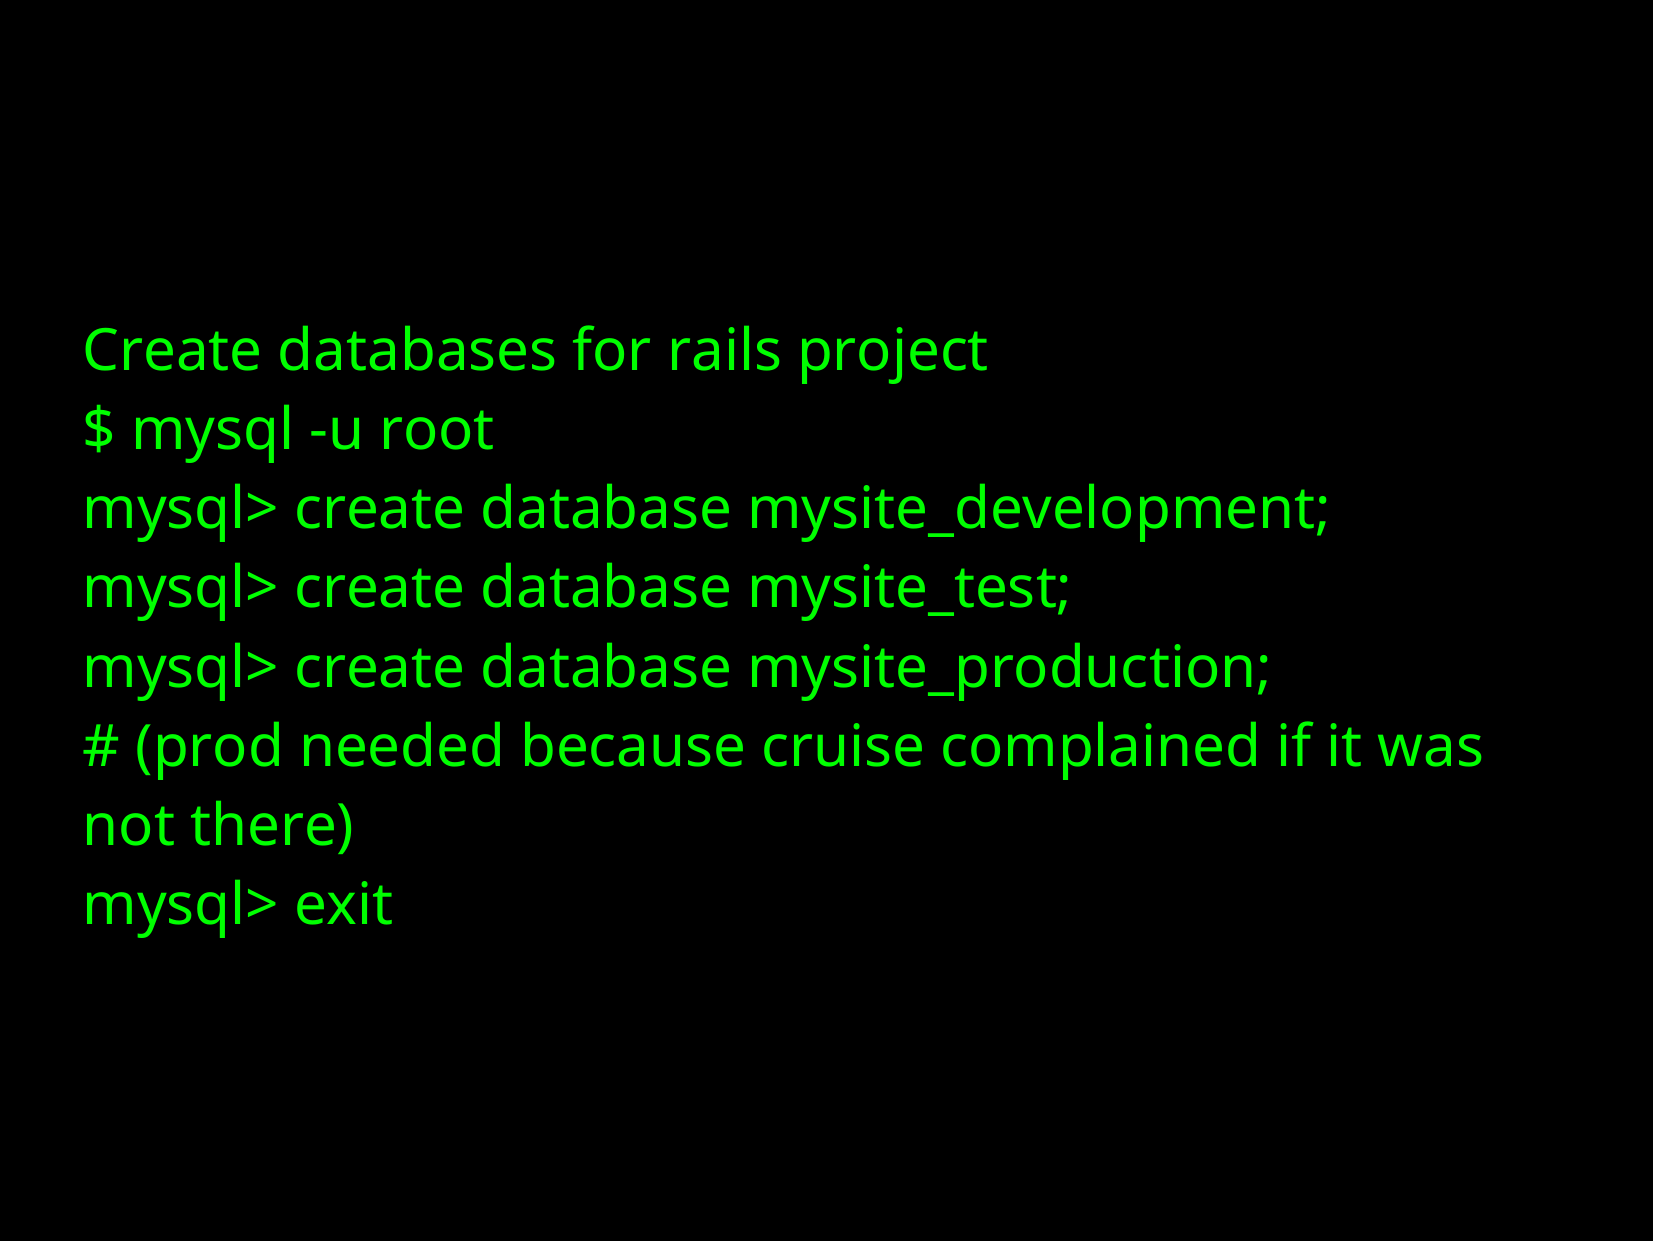

# Create databases for rails project $ mysql -u root mysql> create database mysite_development; mysql> create database mysite_test; mysql> create database mysite_production; # (prod needed because cruise complained if it was not there) mysql> exit